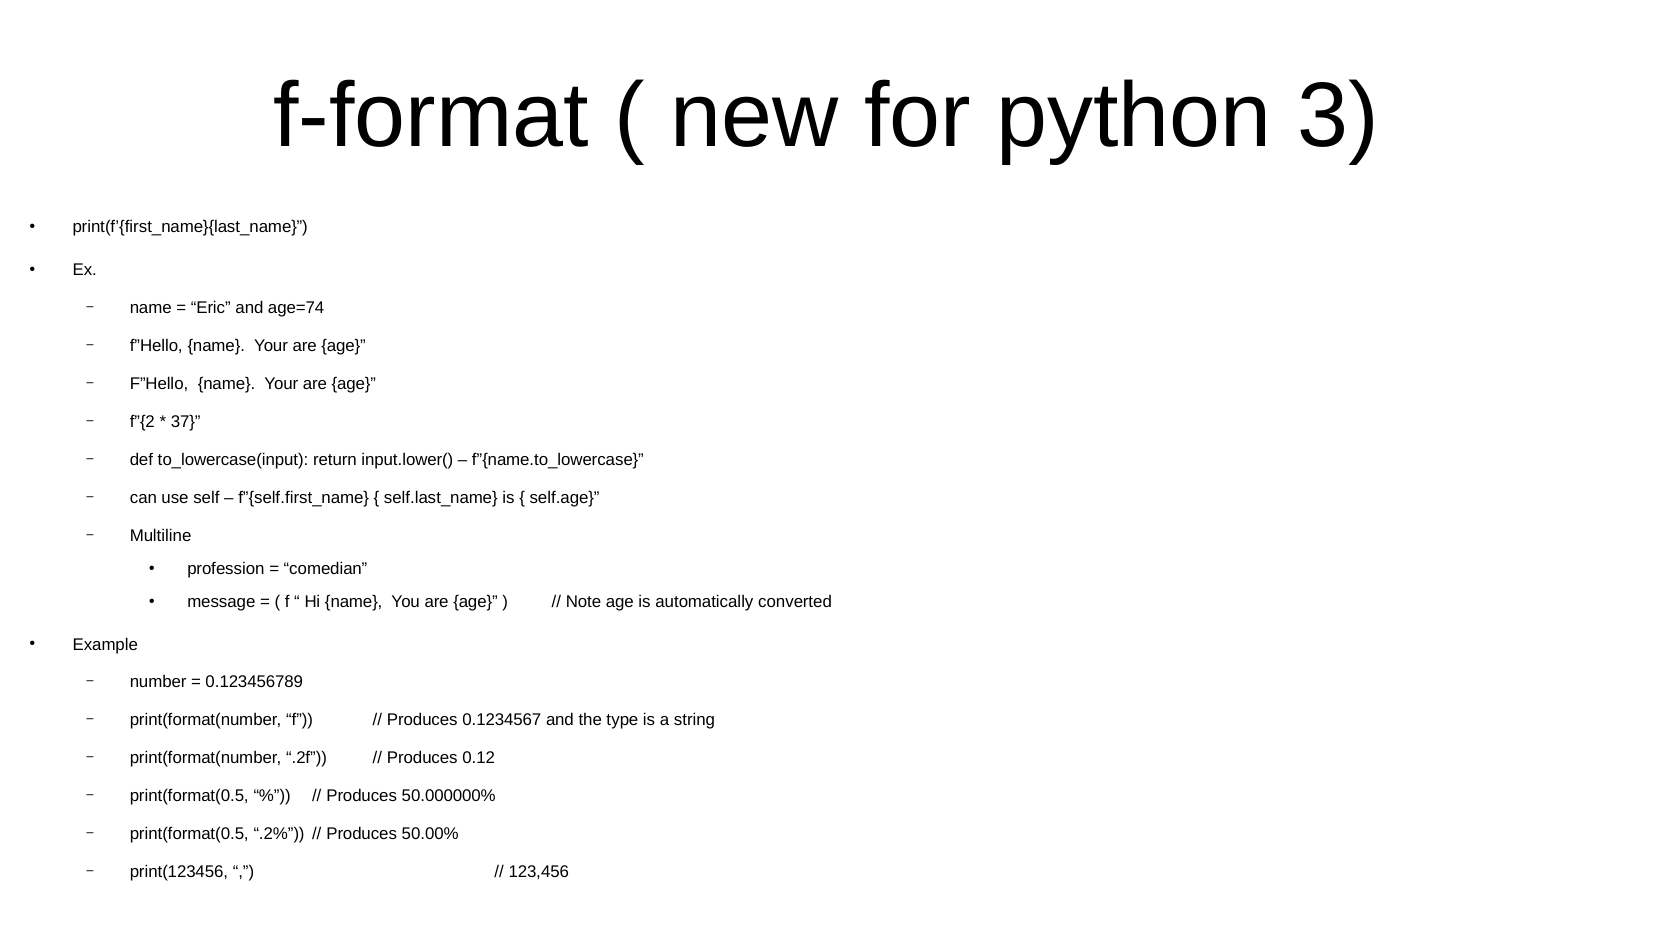

# f-format ( new for python 3)
print(f’{first_name}{last_name}”)
Ex.
name = “Eric” and age=74
f”Hello, {name}. Your are {age}”
F”Hello, {name}. Your are {age}”
f”{2 * 37}”
def to_lowercase(input): return input.lower() – f”{name.to_lowercase}”
can use self – f”{self.first_name} { self.last_name} is { self.age}”
Multiline
profession = “comedian”
message = ( f “ Hi {name}, You are {age}” ) 	// Note age is automatically converted
Example
number = 0.123456789
print(format(number, “f”))		// Produces 0.1234567 and the type is a string
print(format(number, “.2f”))		// Produces 0.12
print(format(0.5, “%”))		// Produces 50.000000%
print(format(0.5, “.2%”))		// Produces 50.00%
print(123456, “,”) 	// 123,456